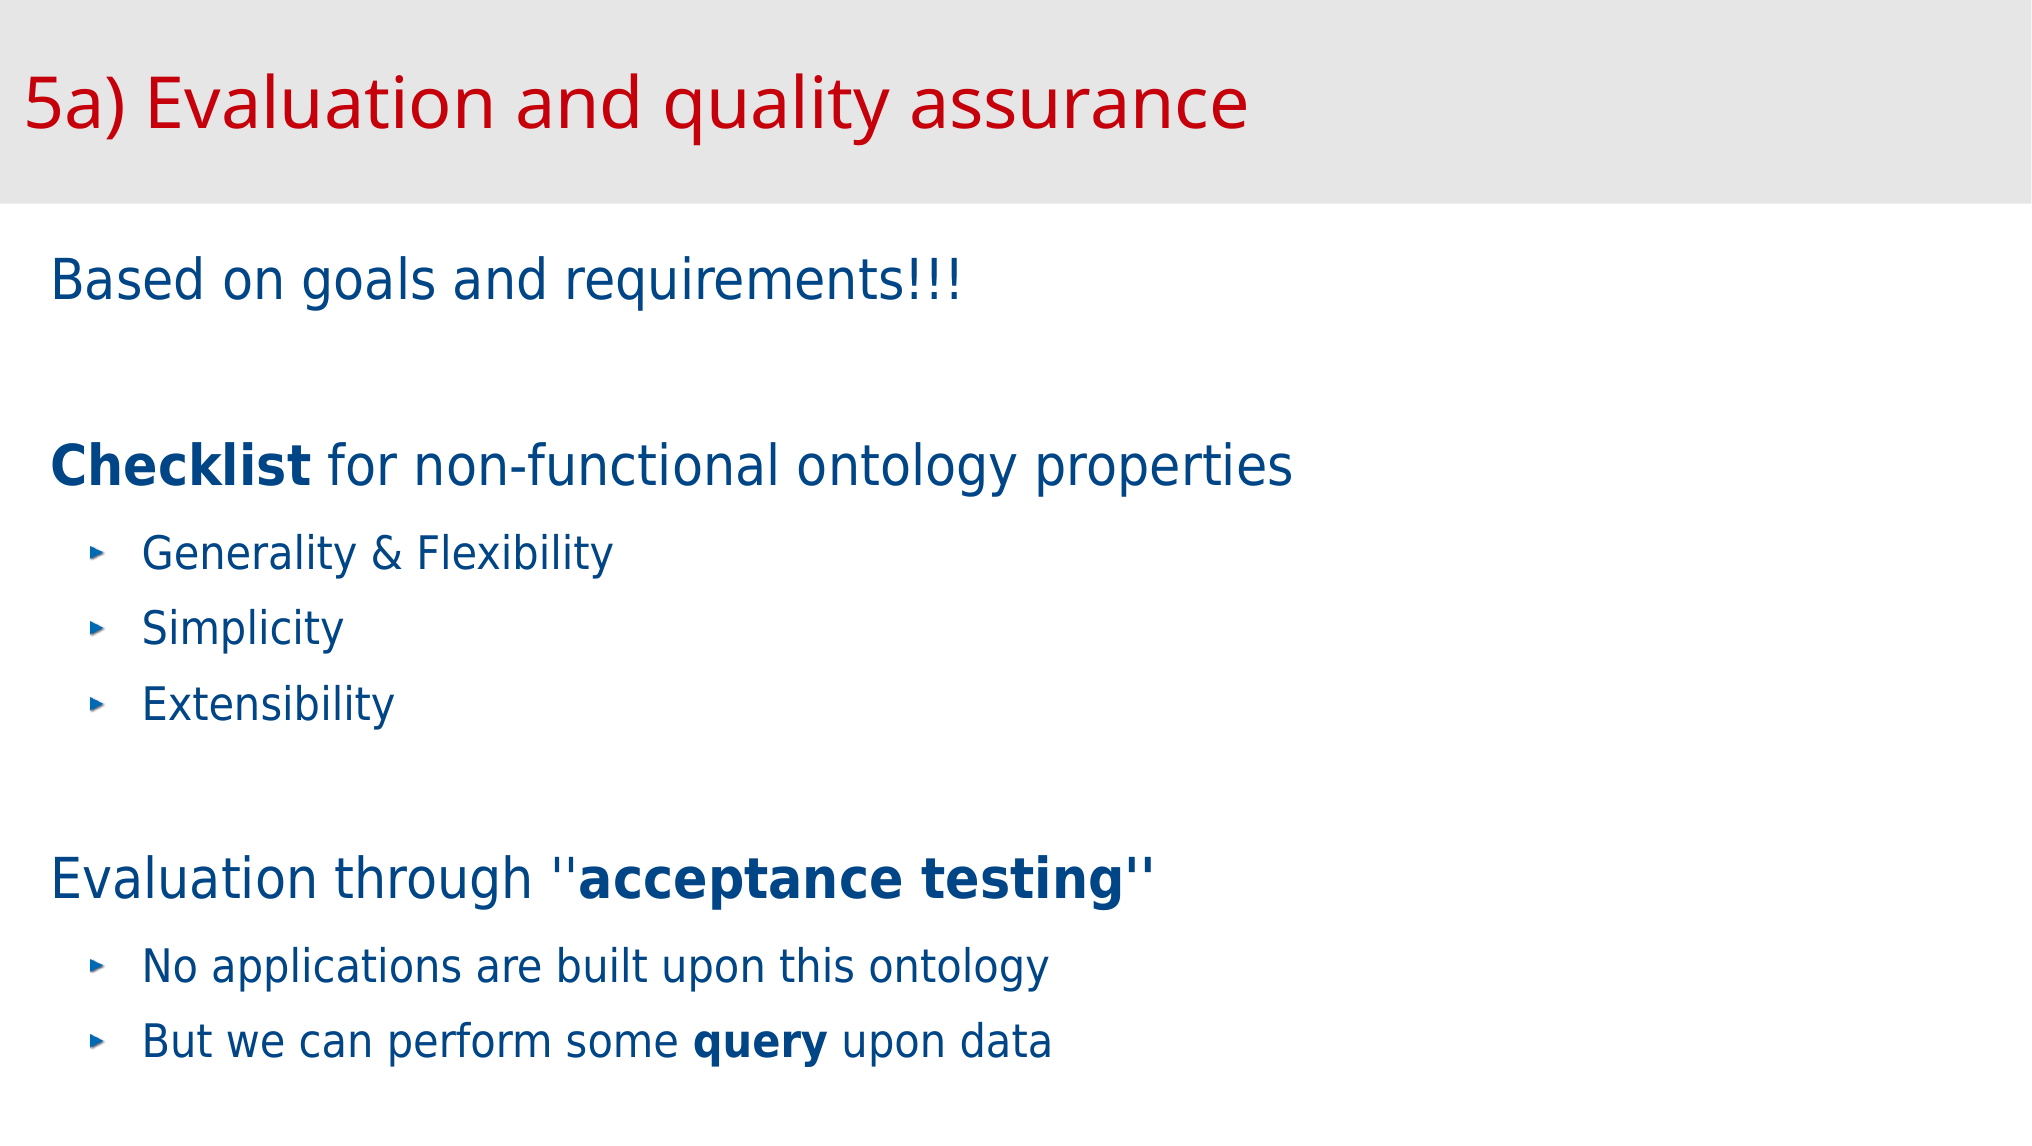

# 5a) Evaluation and quality assurance
Based on goals and requirements!!!
Checklist for non-functional ontology properties
Generality & Flexibility
Simplicity
Extensibility
Evaluation through ''acceptance testing''
No applications are built upon this ontology
But we can perform some query upon data